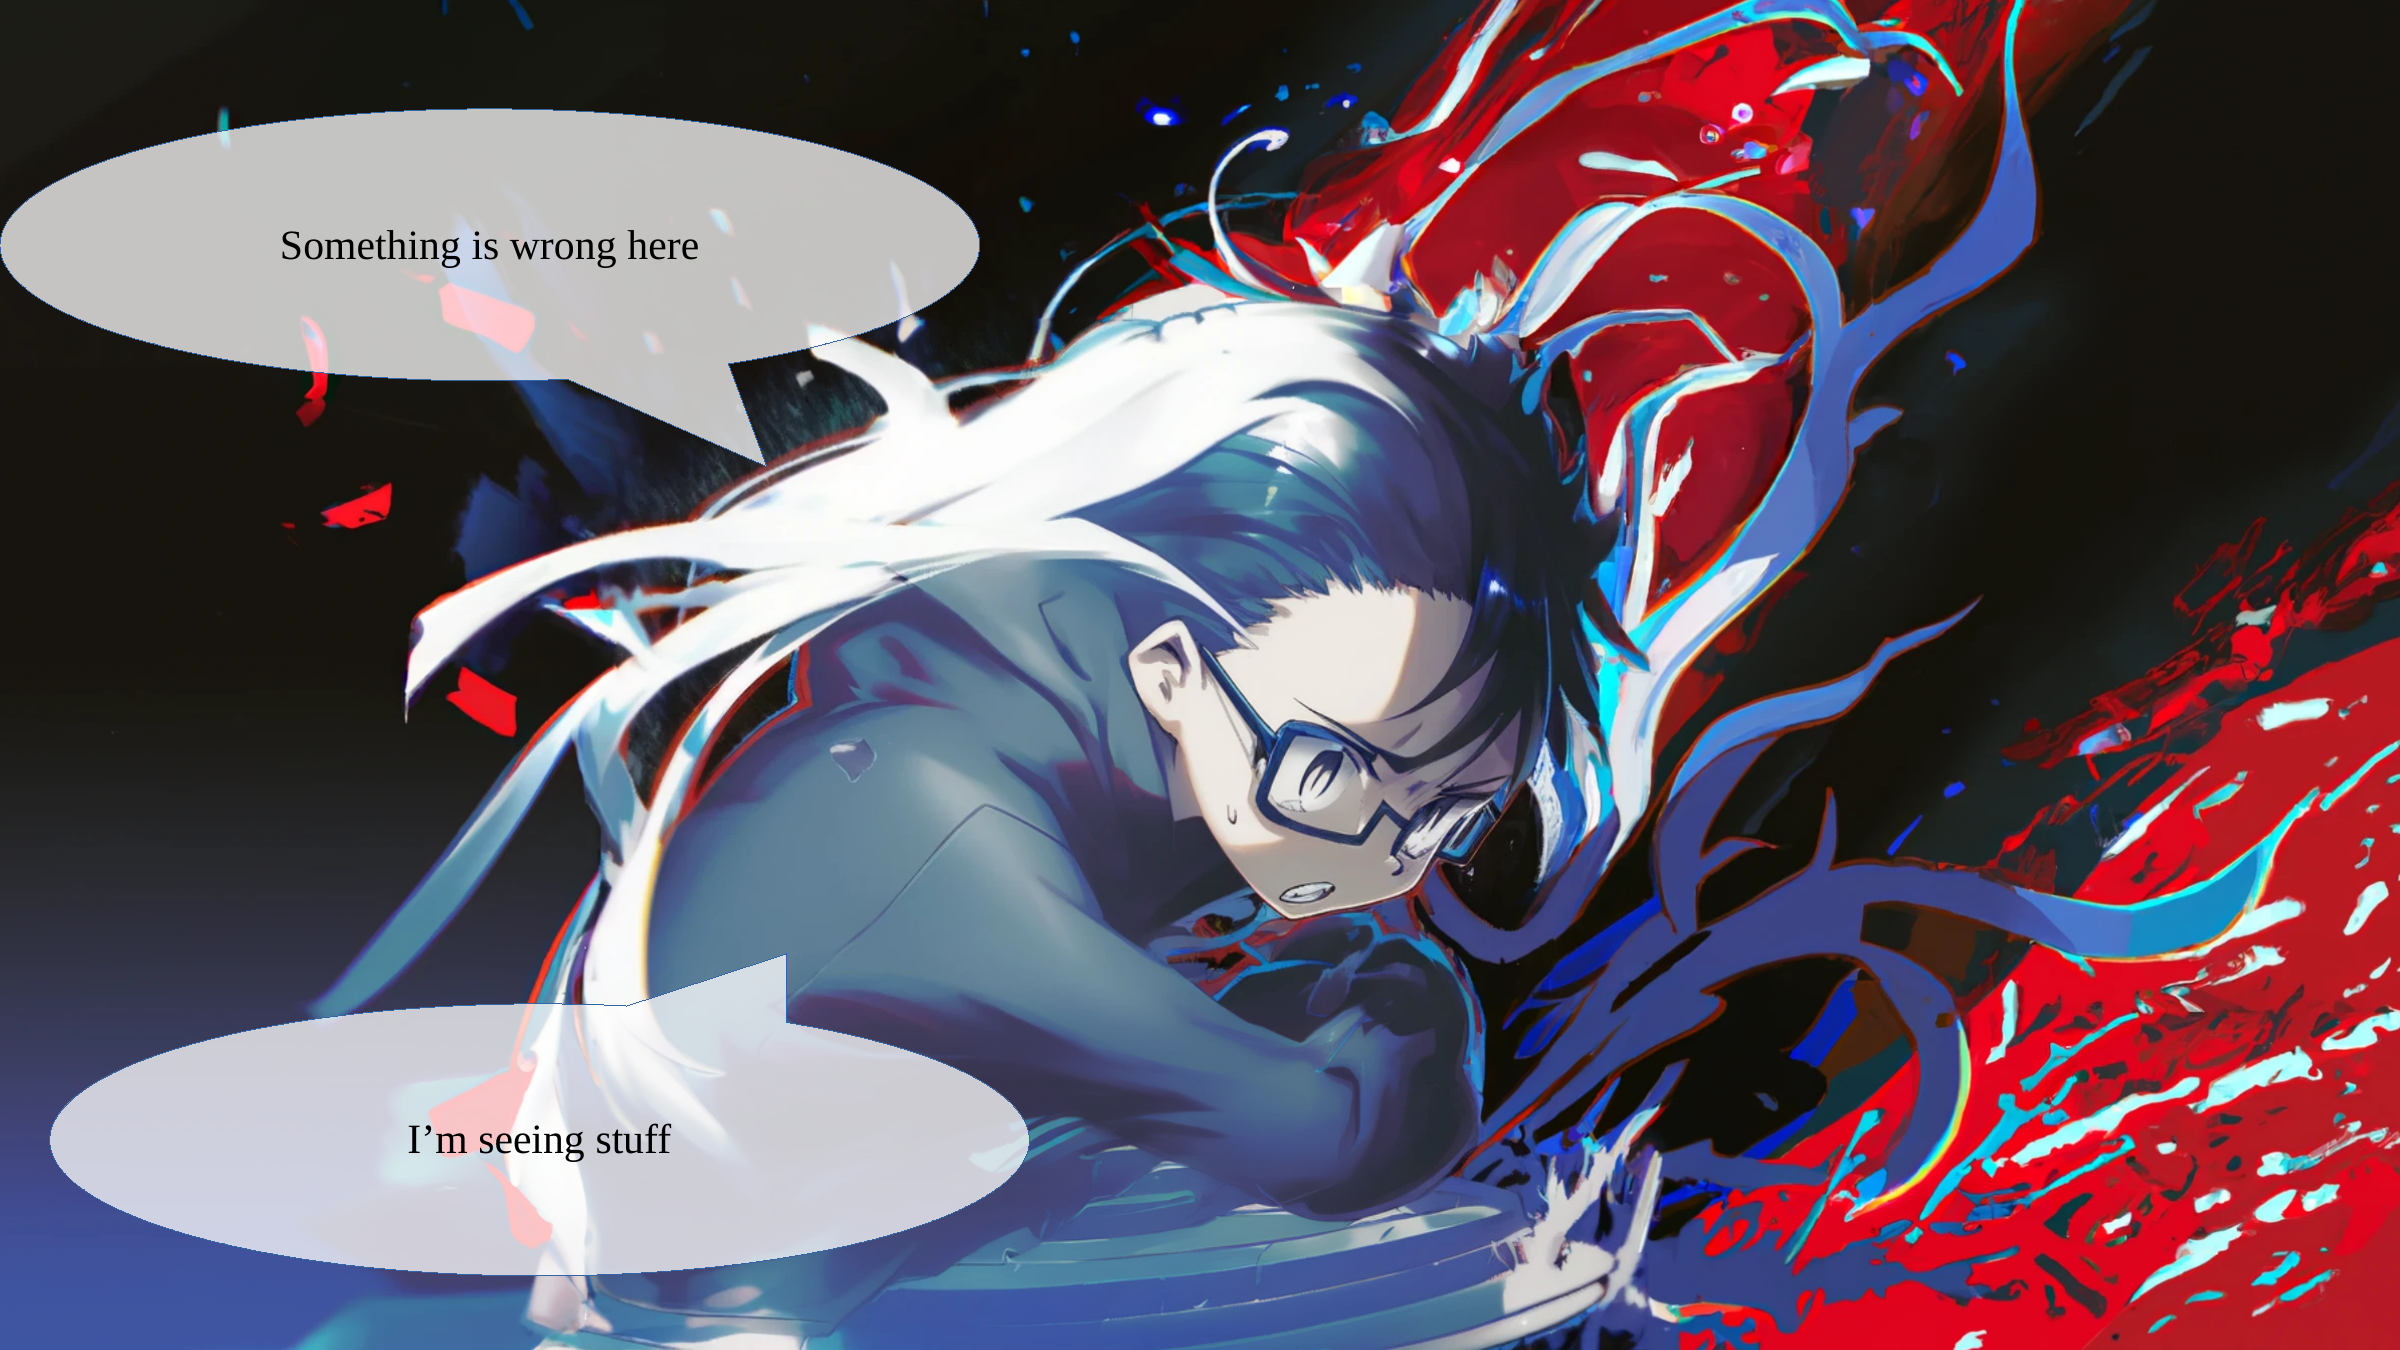

Something is wrong here
I’m seeing stuff